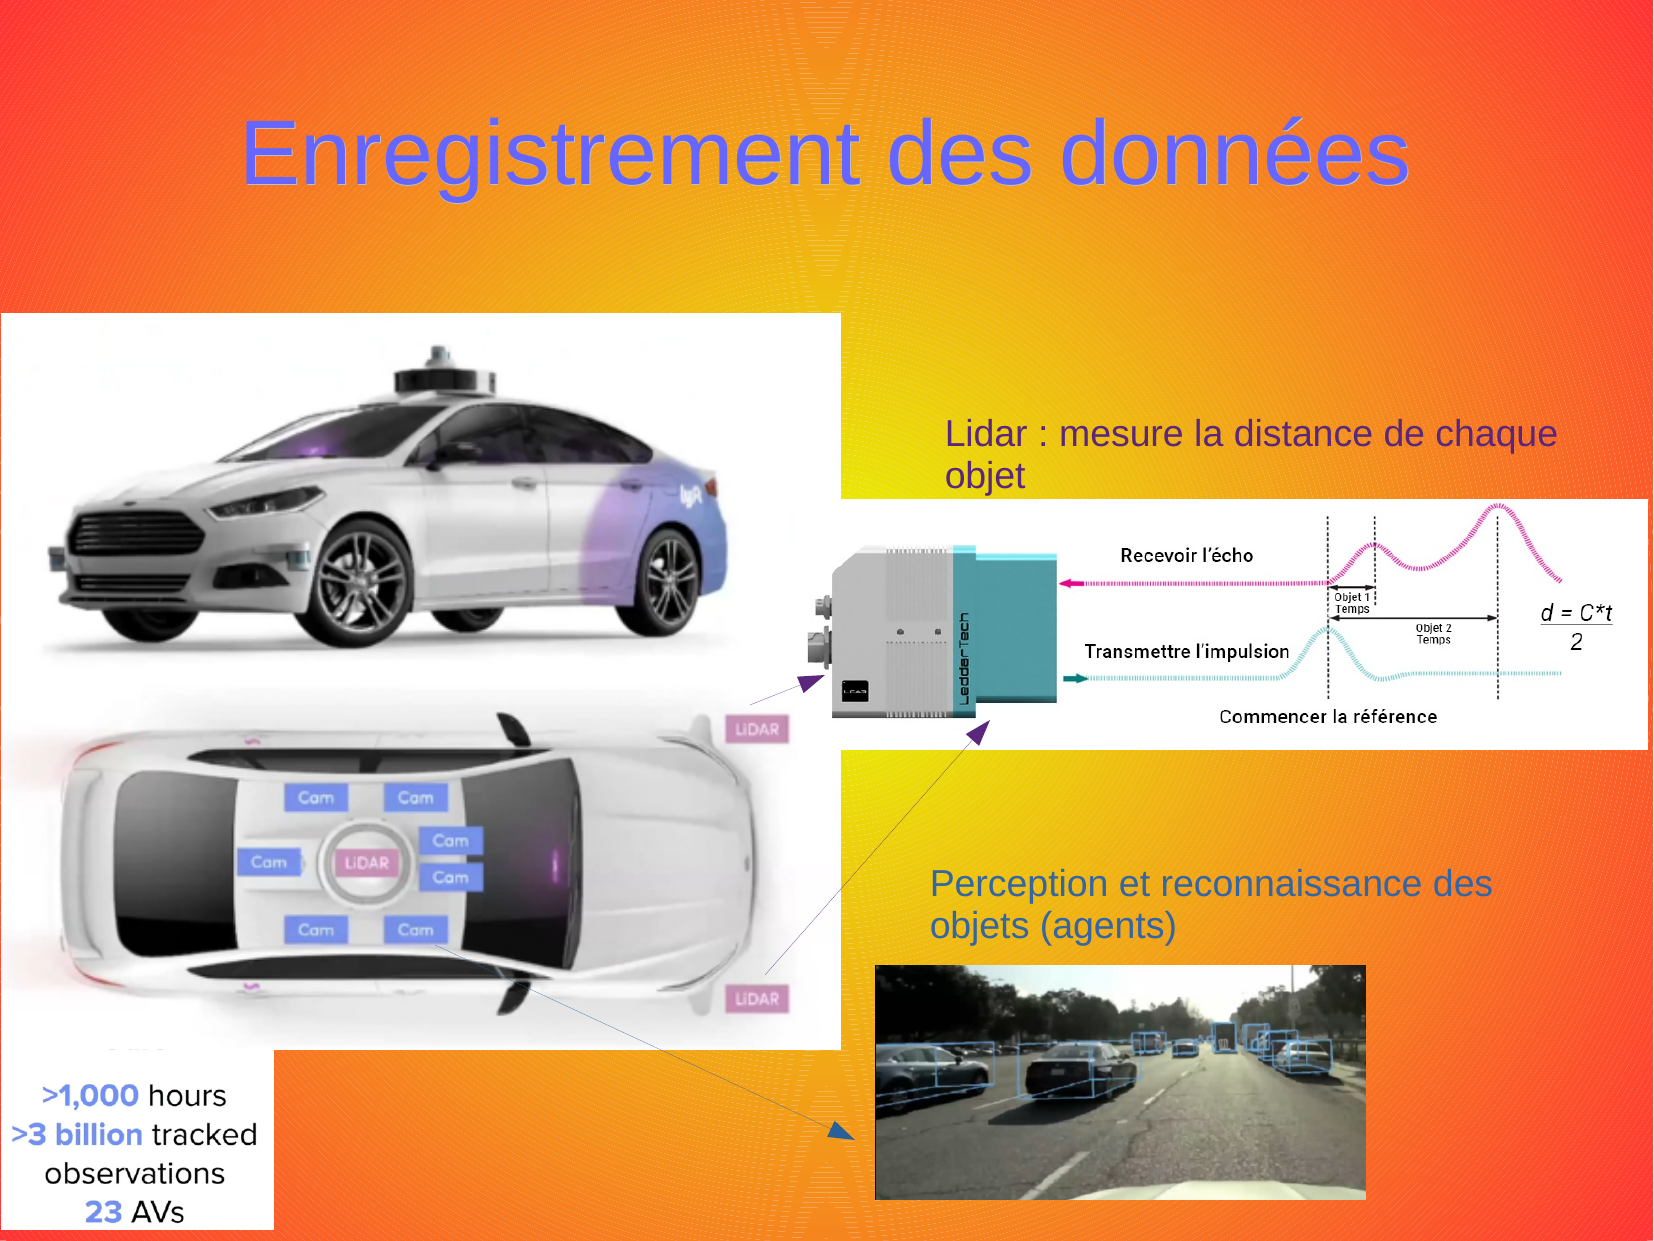

# Enregistrement des données
Lidar : mesure la distance de chaque objet
Perception et reconnaissance des objets (agents)